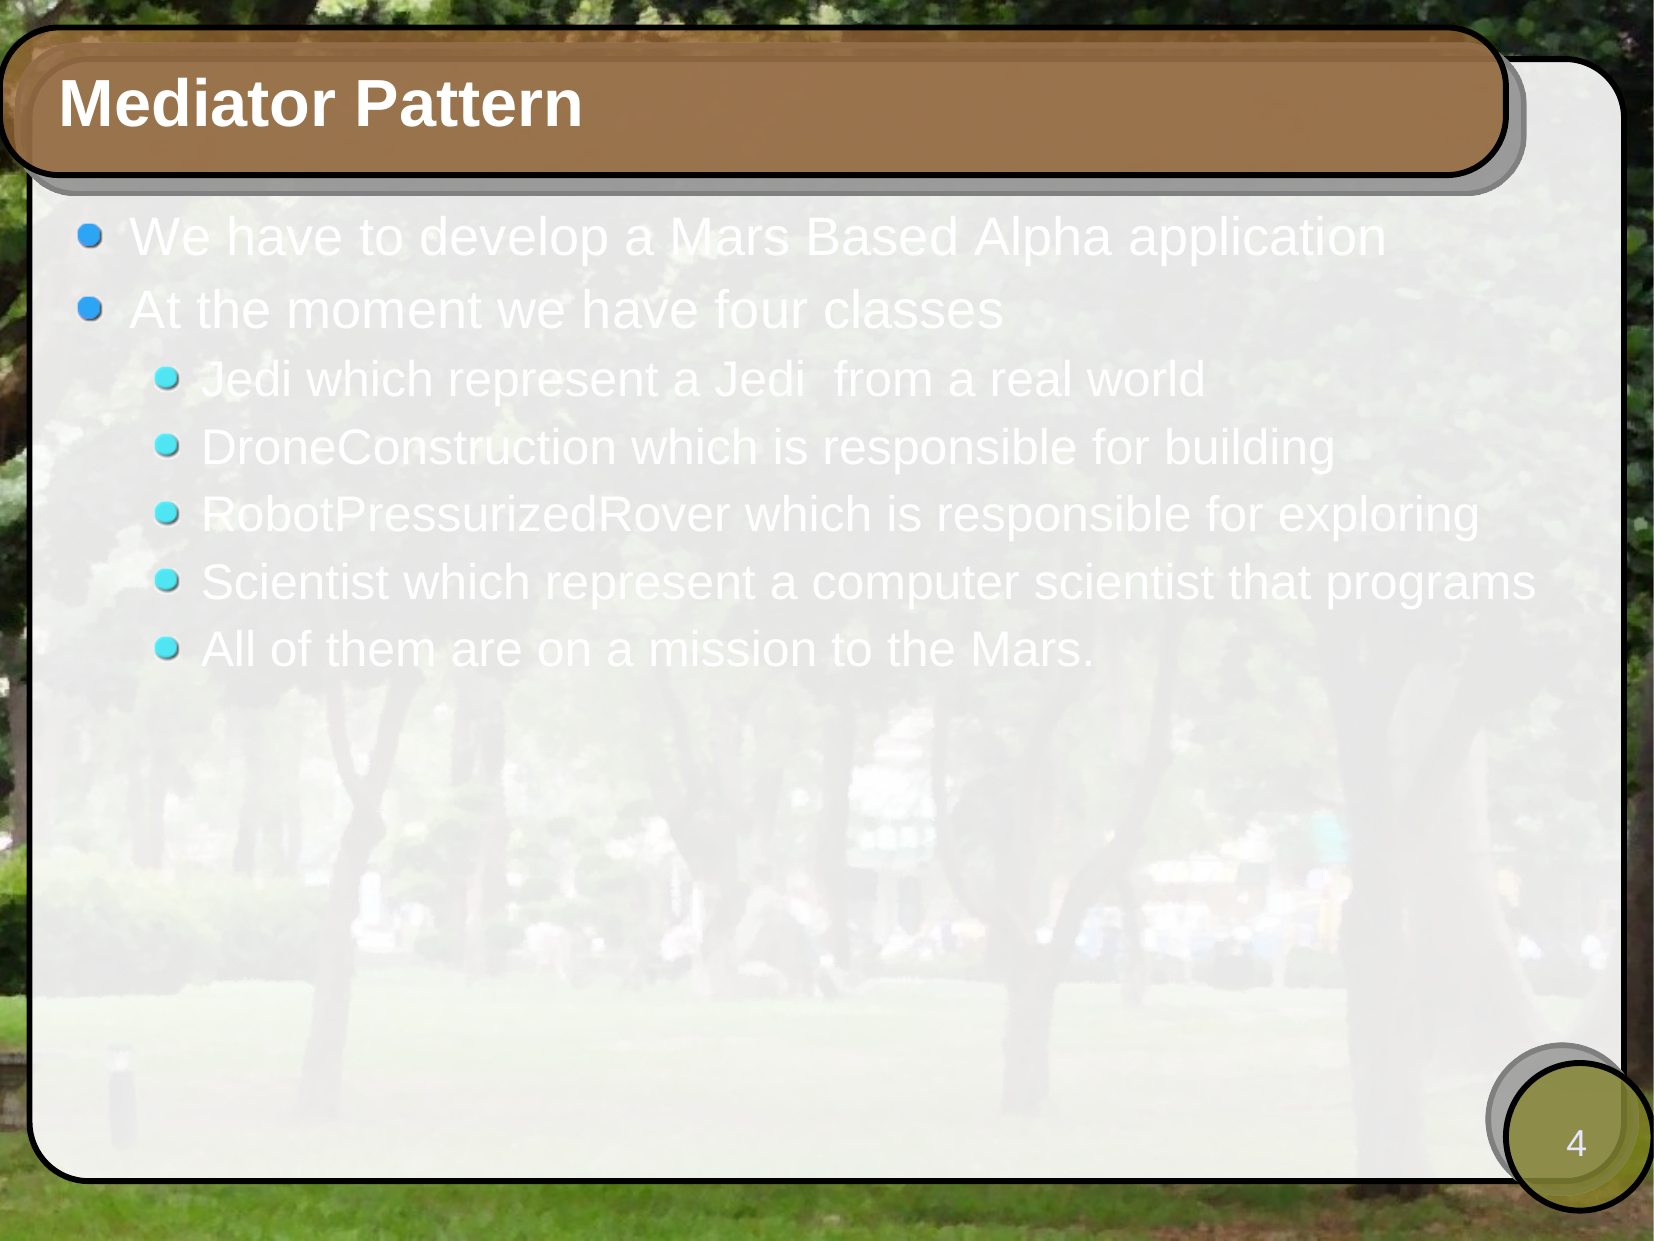

# Mediator Pattern
We have to develop a Mars Based Alpha application
At the moment we have four classes
Jedi which represent a Jedi from a real world
DroneConstruction which is responsible for building
RobotPressurizedRover which is responsible for exploring
Scientist which represent a computer scientist that programs
All of them are on a mission to the Mars.
4